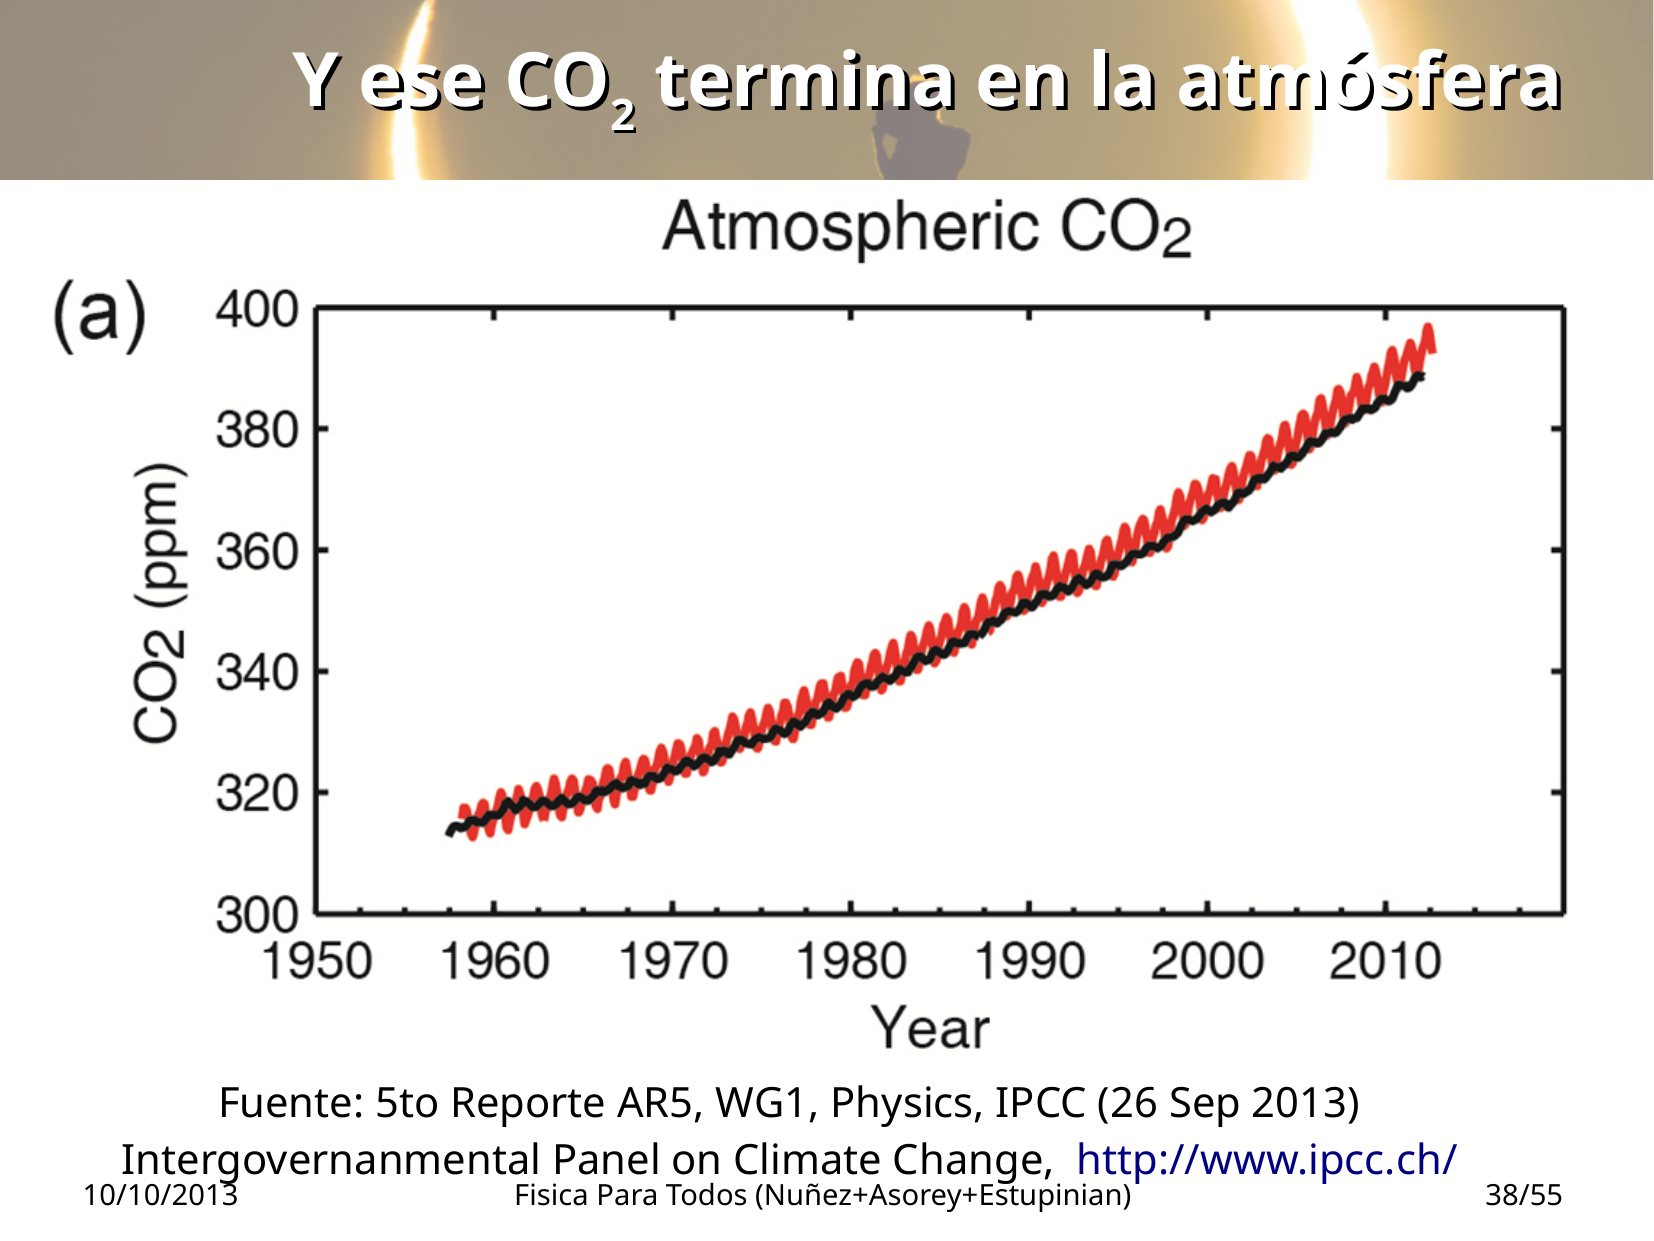

# Y ese CO2 termina en la atmósfera
Fuente: 5to Reporte AR5, WG1, Physics, IPCC (26 Sep 2013)
Intergovernanmental Panel on Climate Change, http://www.ipcc.ch/
10/10/2013
Fisica Para Todos (Nuñez+Asorey+Estupinian)
38